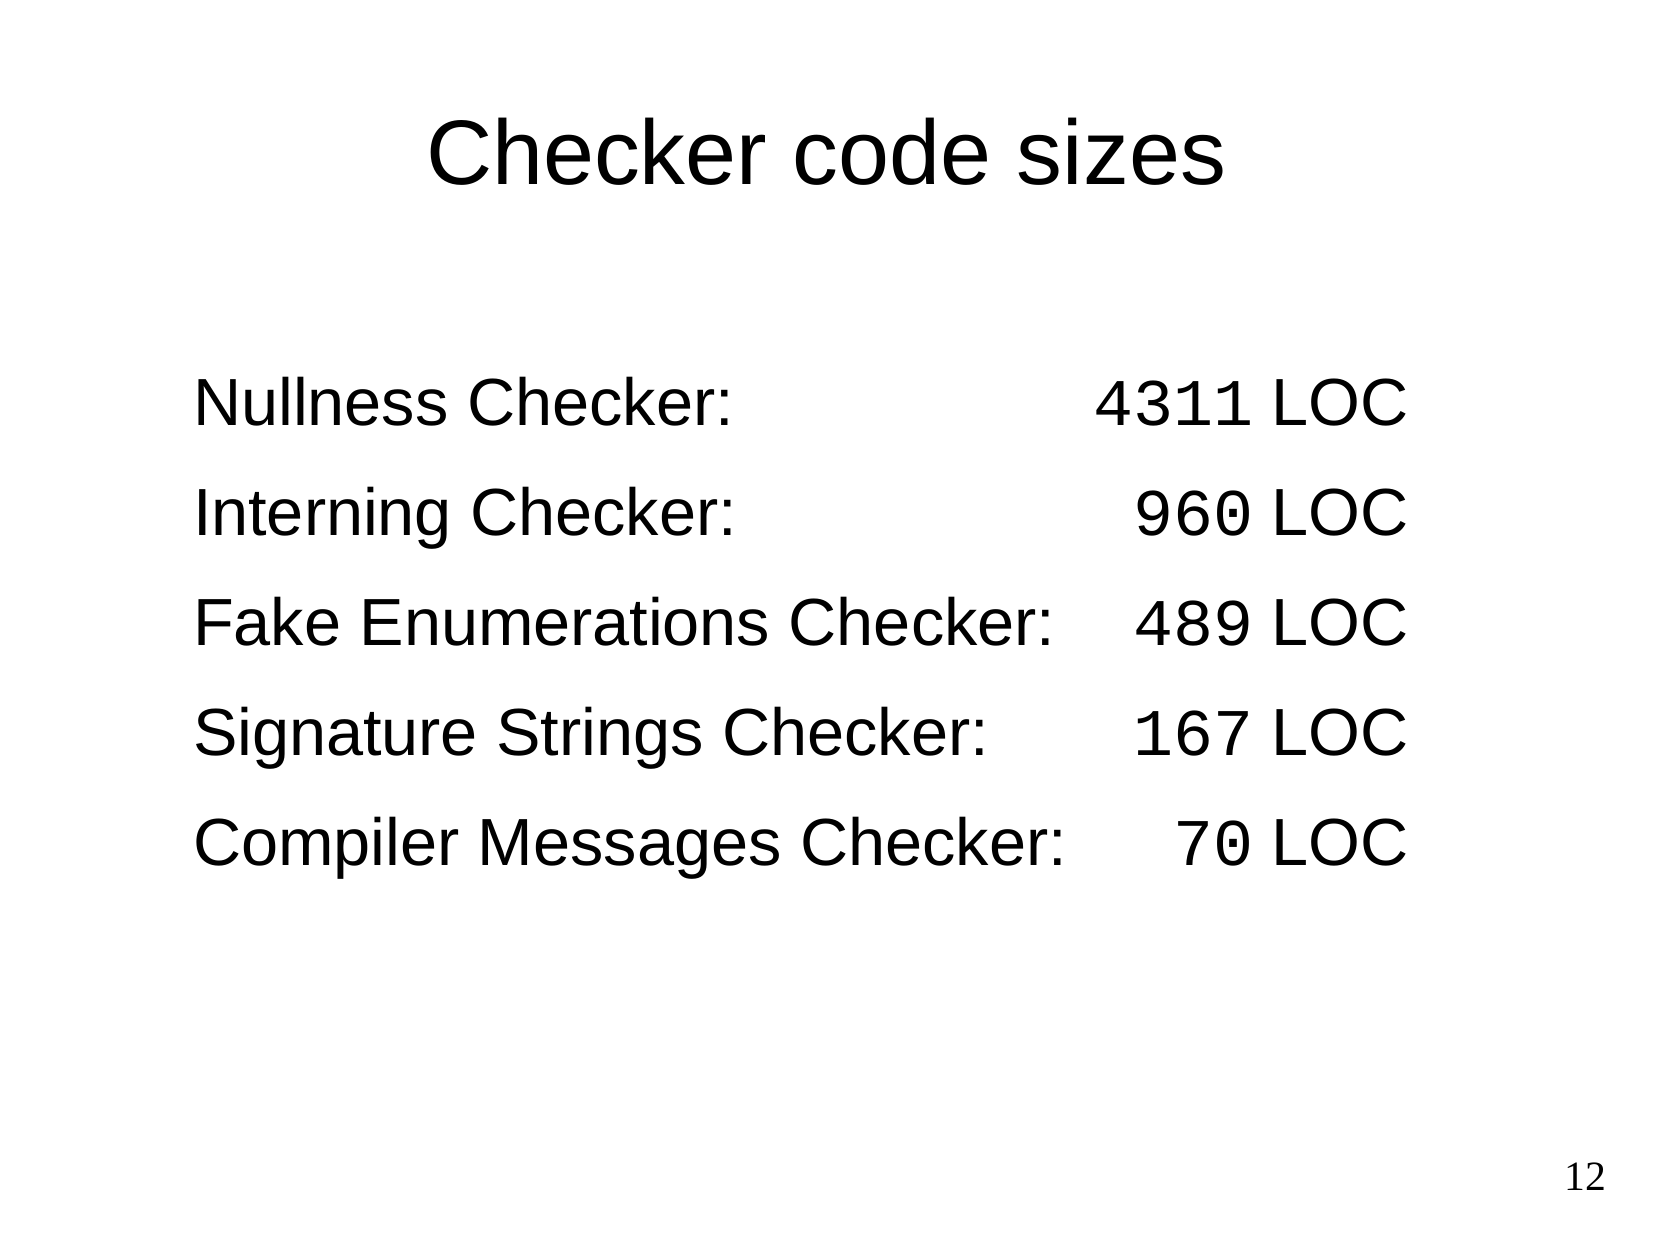

# Checker code sizes
Nullness Checker: 					4311 LOC
Interning Checker: 					 960 LOC
Fake Enumerations Checker: 	 489 LOC
Signature Strings Checker: 		 167 LOC
Compiler Messages Checker:	 70 LOC
12